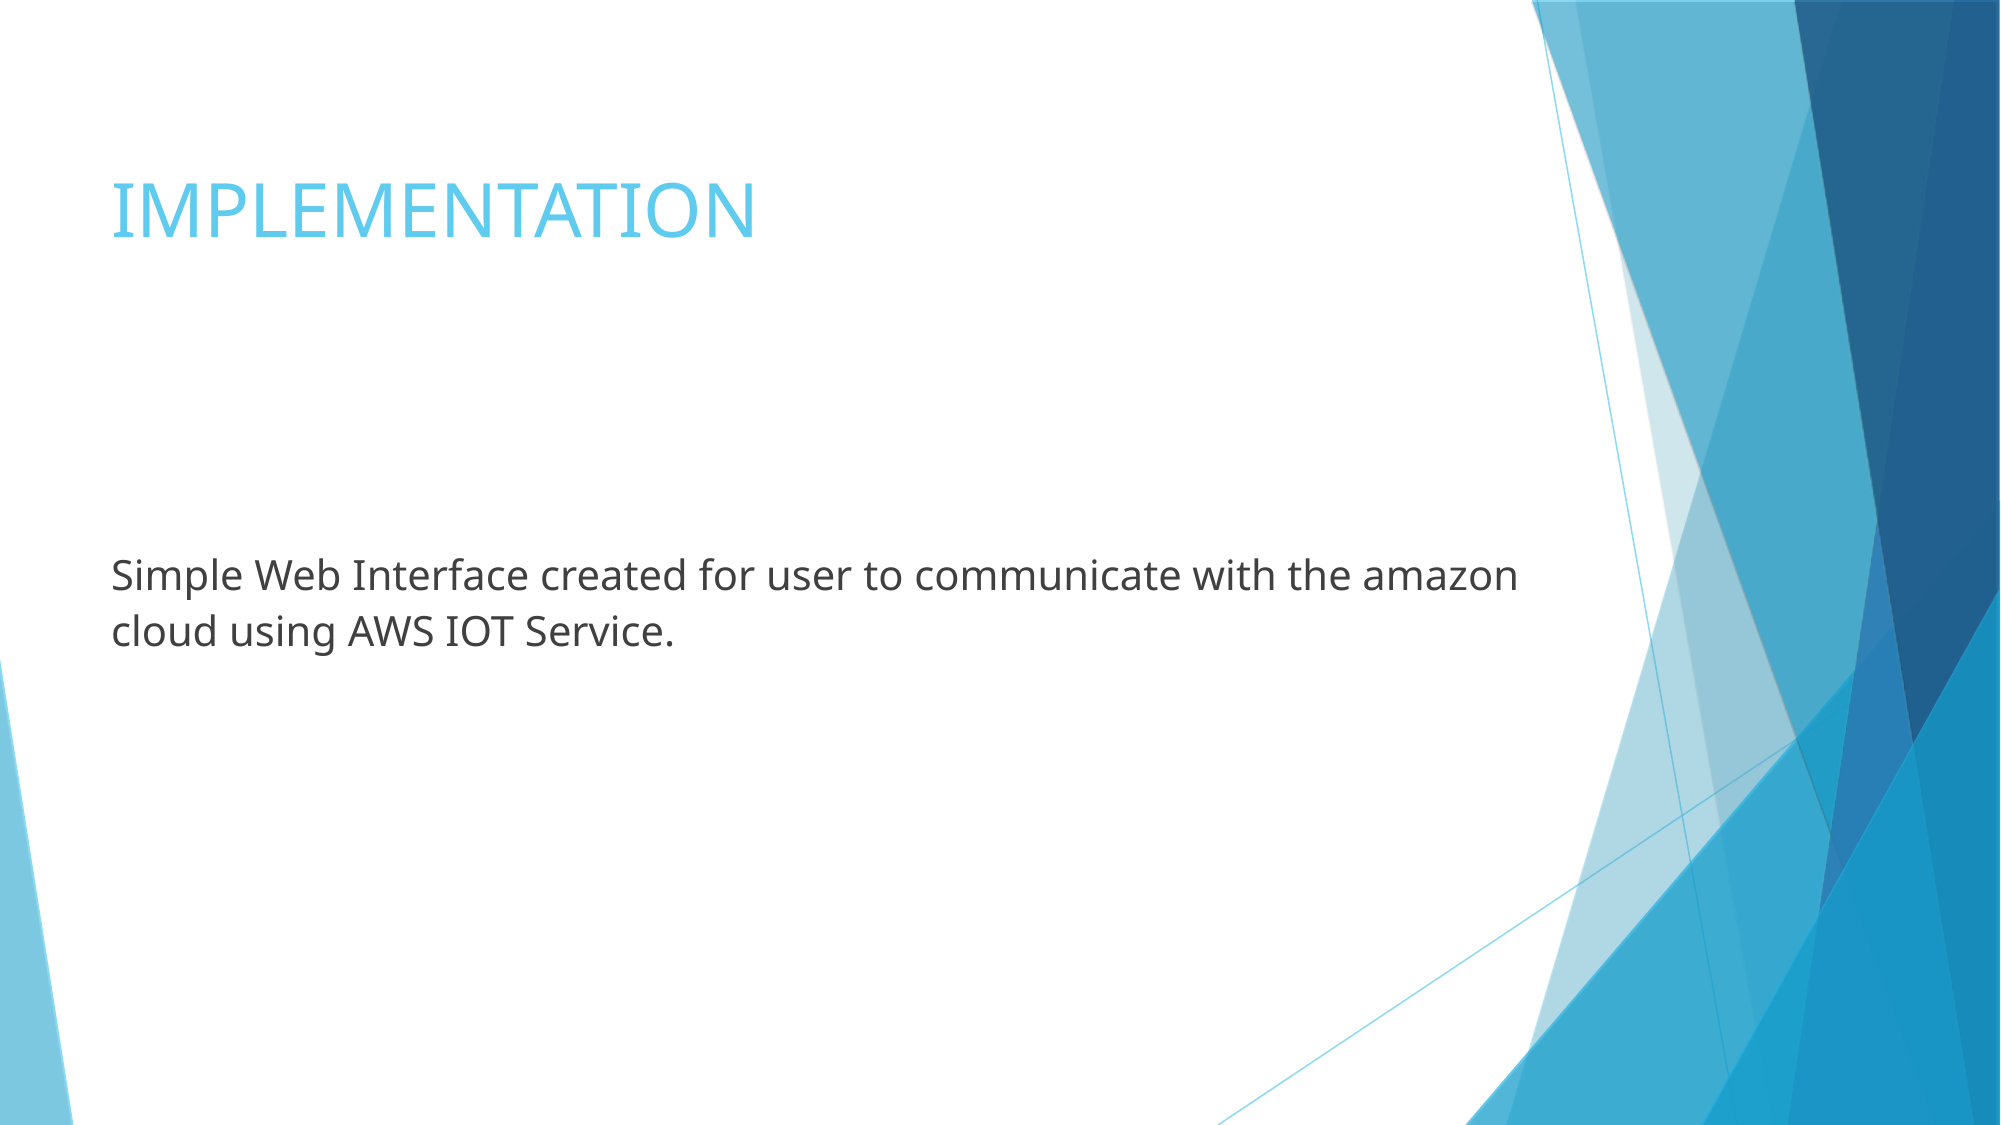

# IMPLEMENTATION
Simple Web Interface created for user to communicate with the amazon cloud using AWS IOT Service.